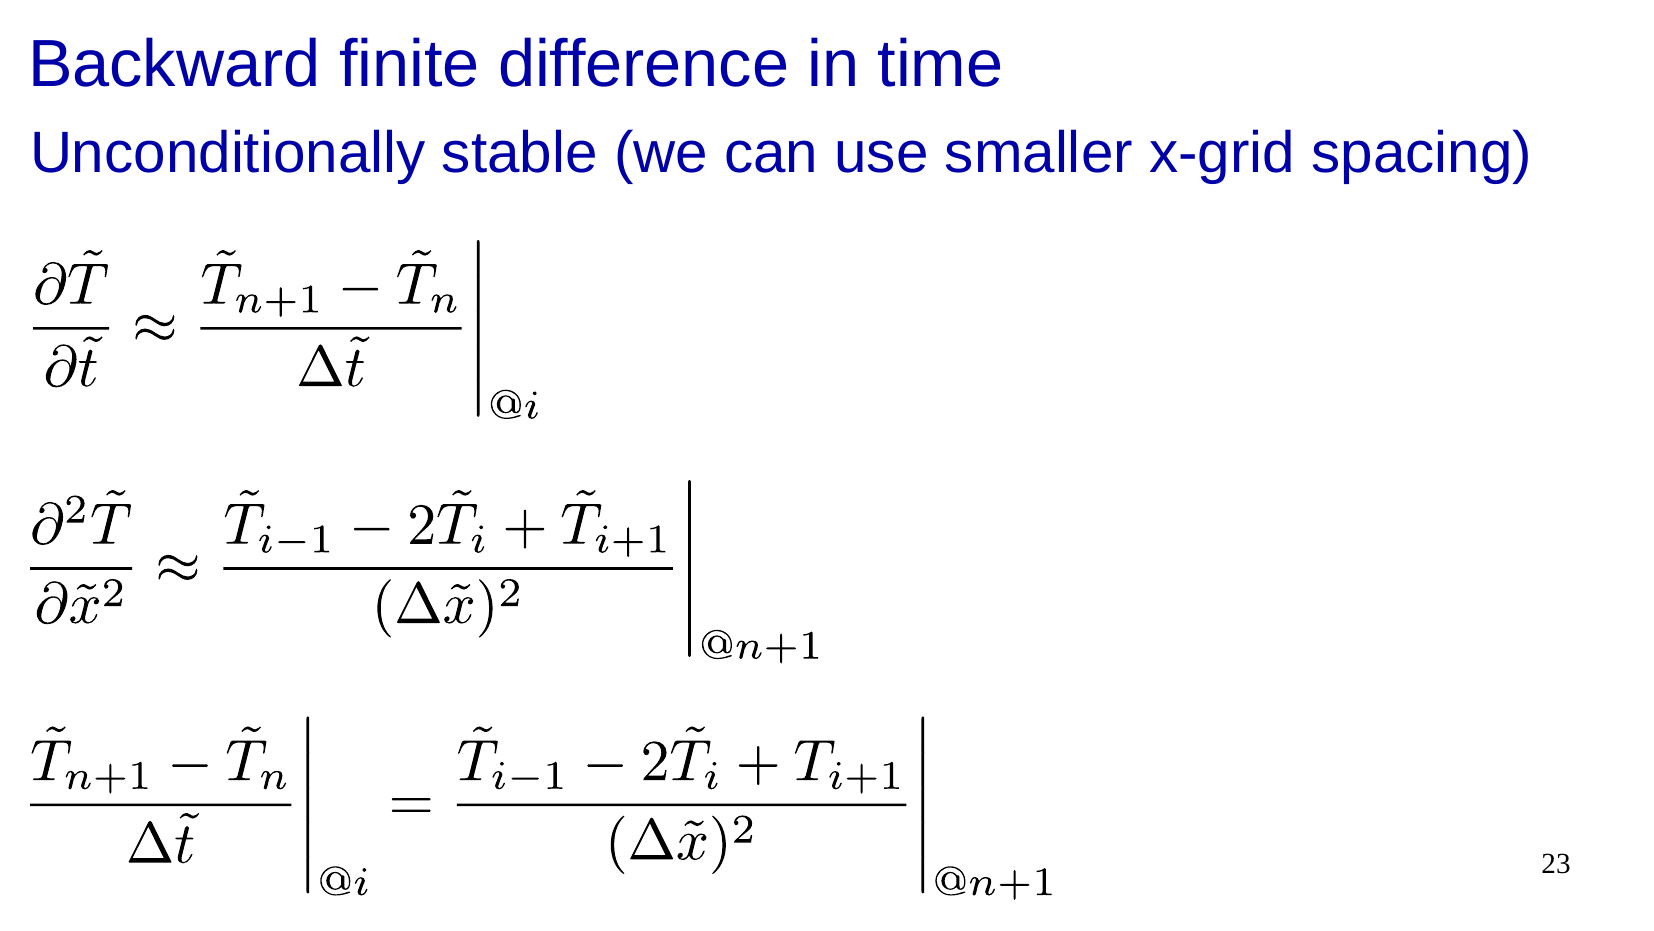

# Backward finite difference in time
Unconditionally stable (we can use smaller x-grid spacing)
23